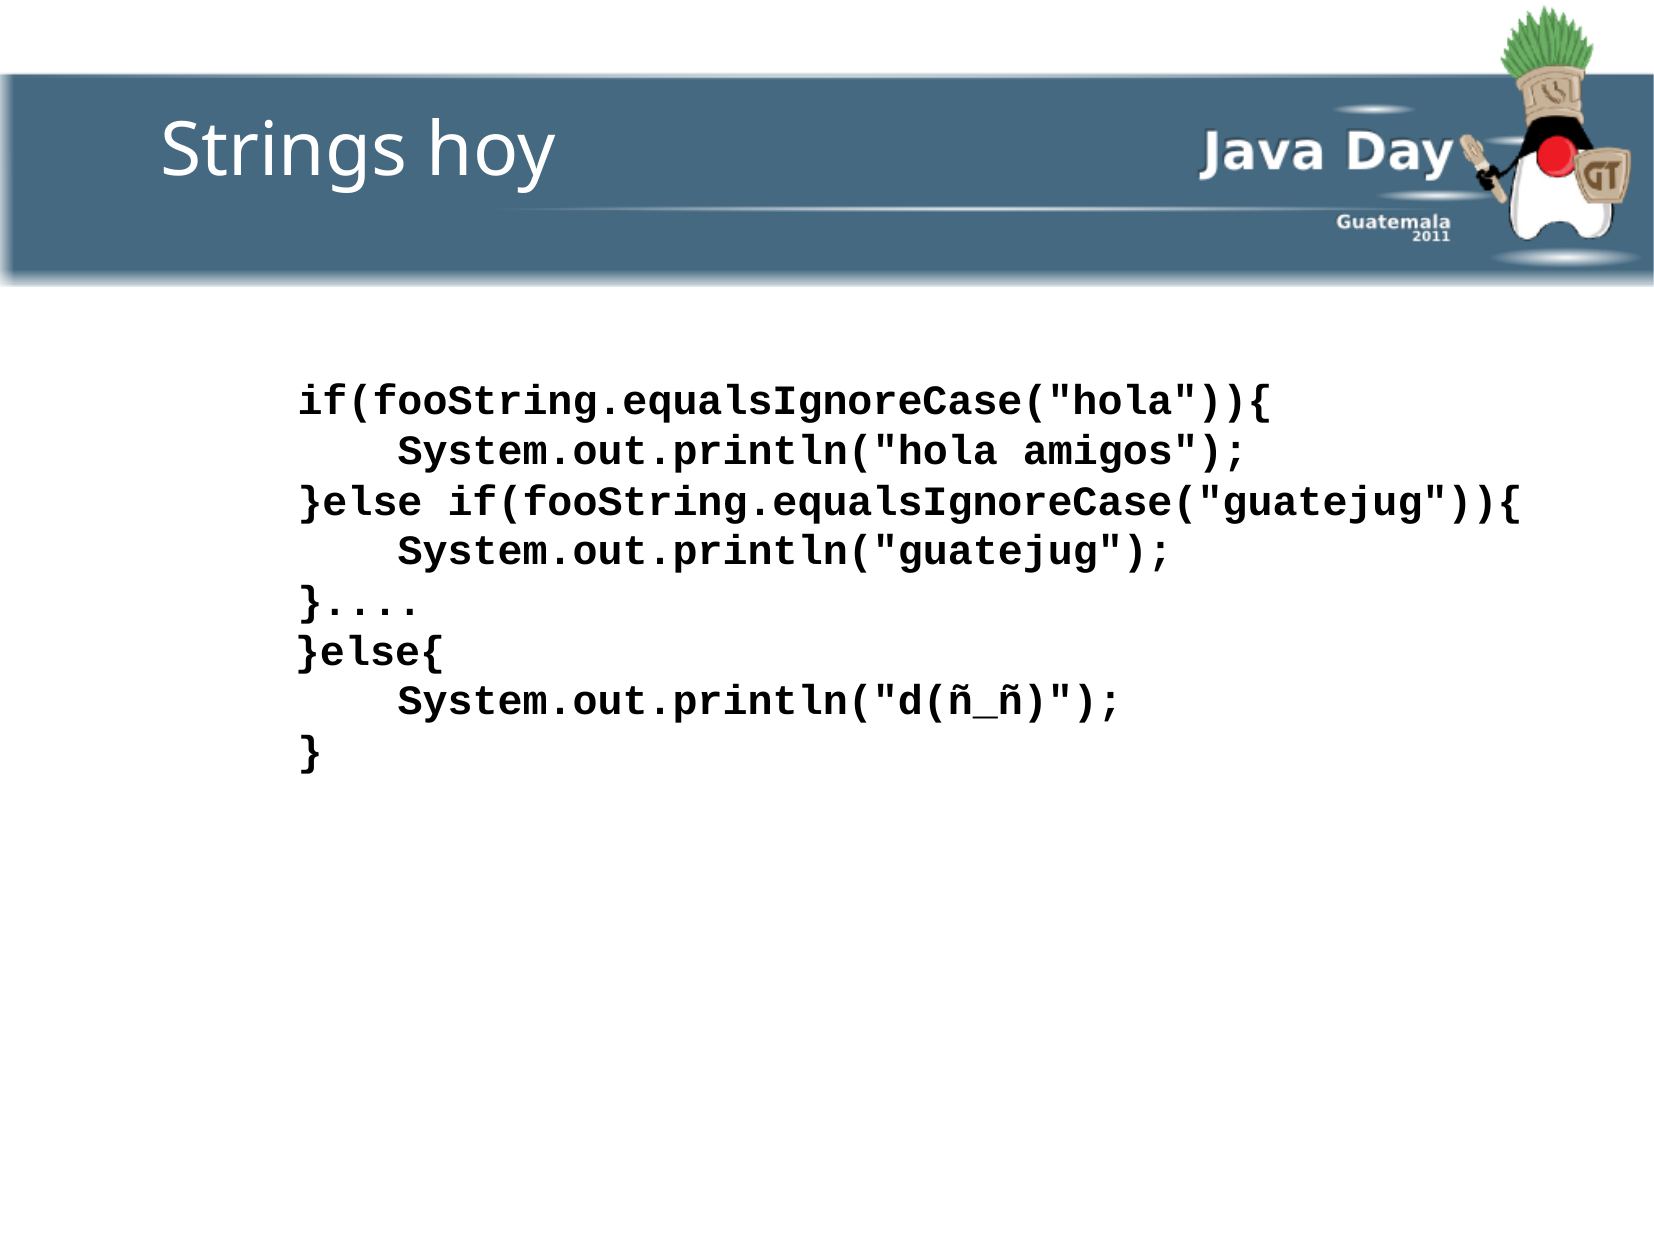

# Strings hoy
 if(fooString.equalsIgnoreCase("hola")){
 System.out.println("hola amigos");
 }else if(fooString.equalsIgnoreCase("guatejug")){
 System.out.println("guatejug");
 }....
		 }else{
 System.out.println("d(ñ_ñ)");
 }